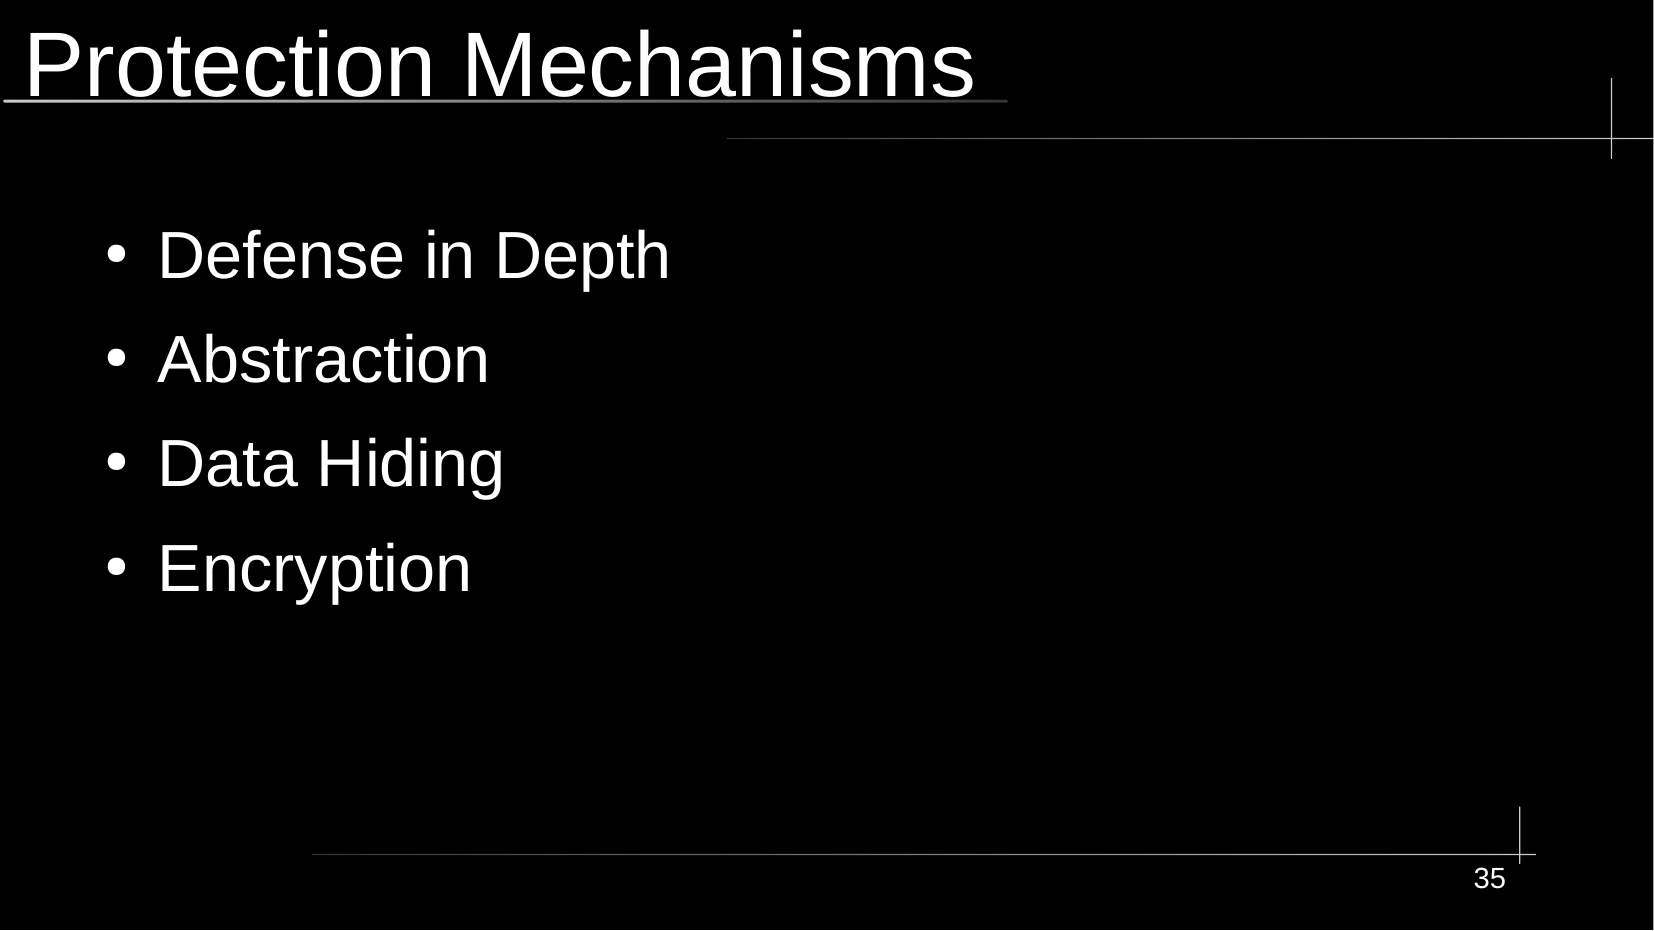

# Protection Mechanisms
Defense in Depth
Abstraction
Data Hiding
Encryption
35